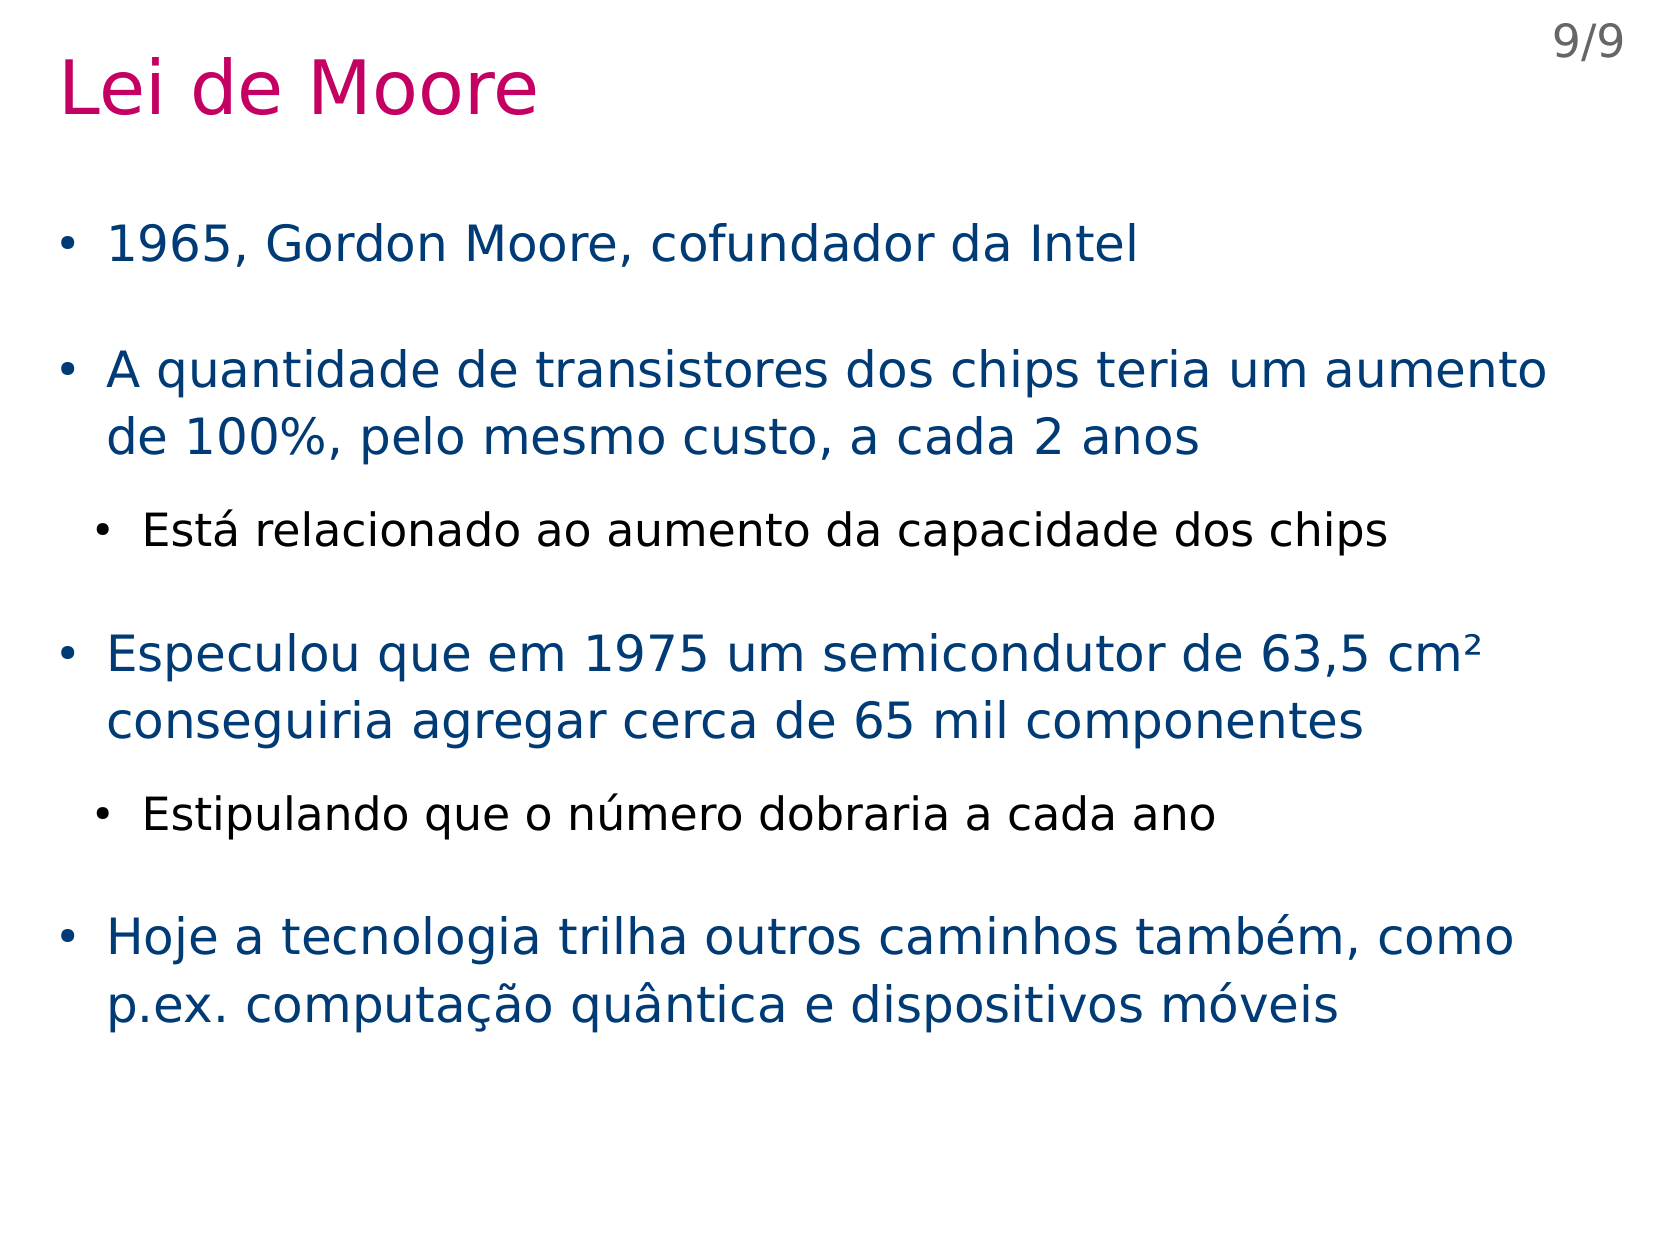

9
# Lei de Moore
1965, Gordon Moore, cofundador da Intel
A quantidade de transistores dos chips teria um aumento de 100%, pelo mesmo custo, a cada 2 anos
Está relacionado ao aumento da capacidade dos chips
Especulou que em 1975 um semicondutor de 63,5 cm² conseguiria agregar cerca de 65 mil componentes
Estipulando que o número dobraria a cada ano
Hoje a tecnologia trilha outros caminhos também, como p.ex. computação quântica e dispositivos móveis